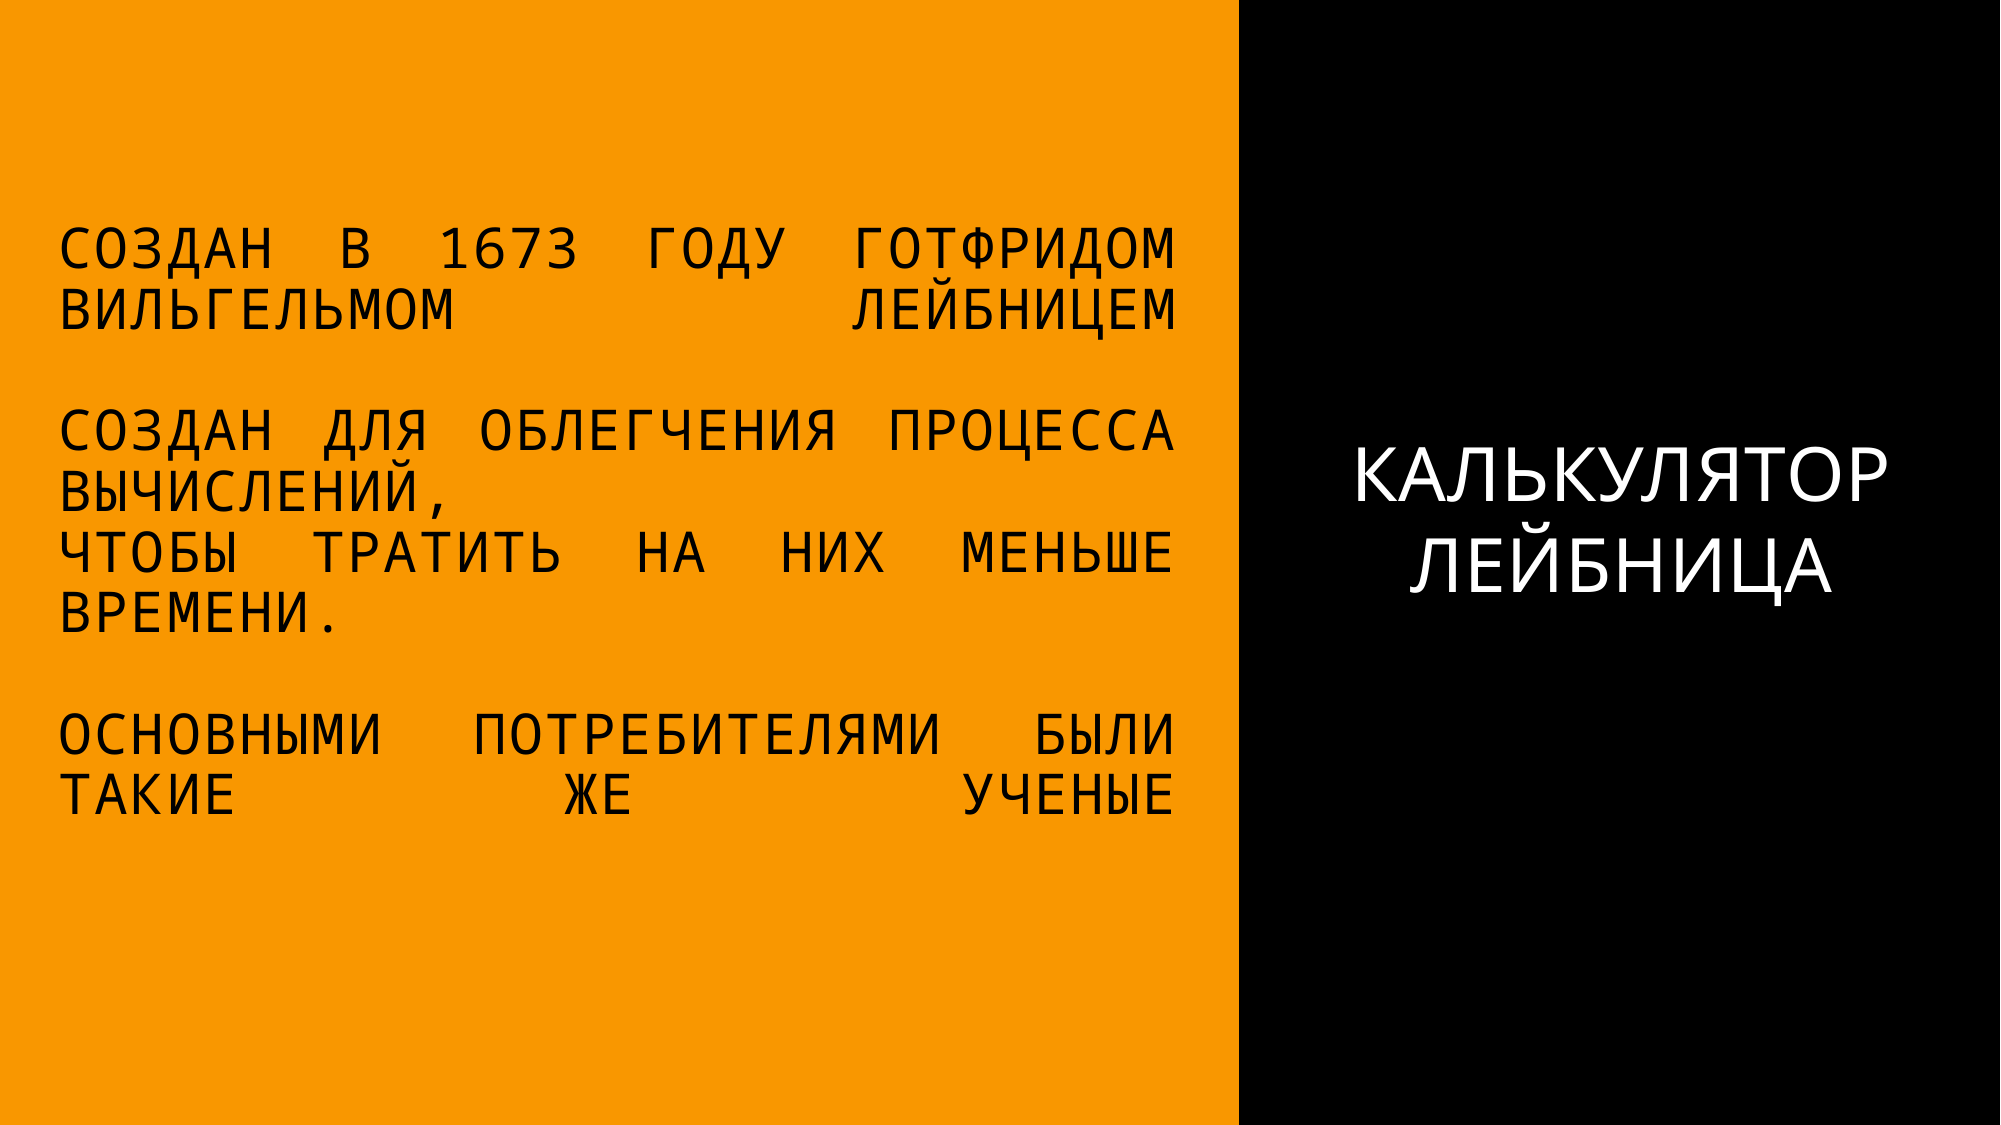

КАЛЬКУЛЯТОР ЛЕЙБНИЦА
# Создан в 1673 году Готфридом Вильгельмом Лейбницем создан для облегчения процесса вычислений, чтобы тратить на них меньше времени. Основными потребителями были такие же ученые